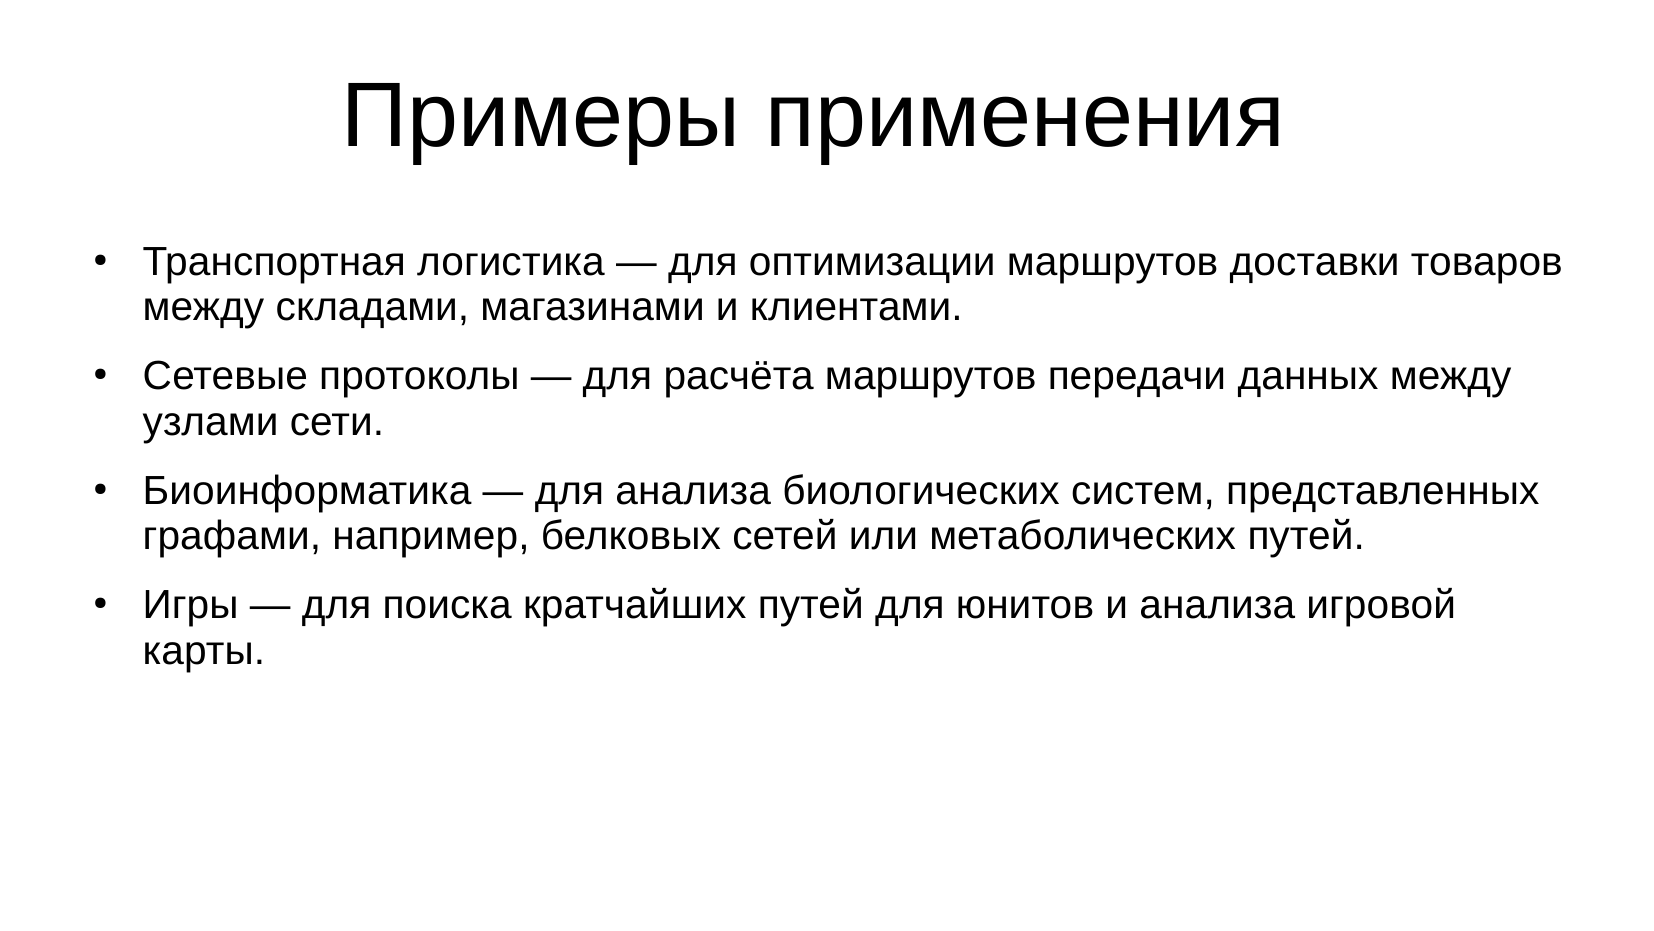

# Примеры применения
Транспортная логистика — для оптимизации маршрутов доставки товаров между складами, магазинами и клиентами.
Сетевые протоколы — для расчёта маршрутов передачи данных между узлами сети.
Биоинформатика — для анализа биологических систем, представленных графами, например, белковых сетей или метаболических путей.
Игры — для поиска кратчайших путей для юнитов и анализа игровой карты.